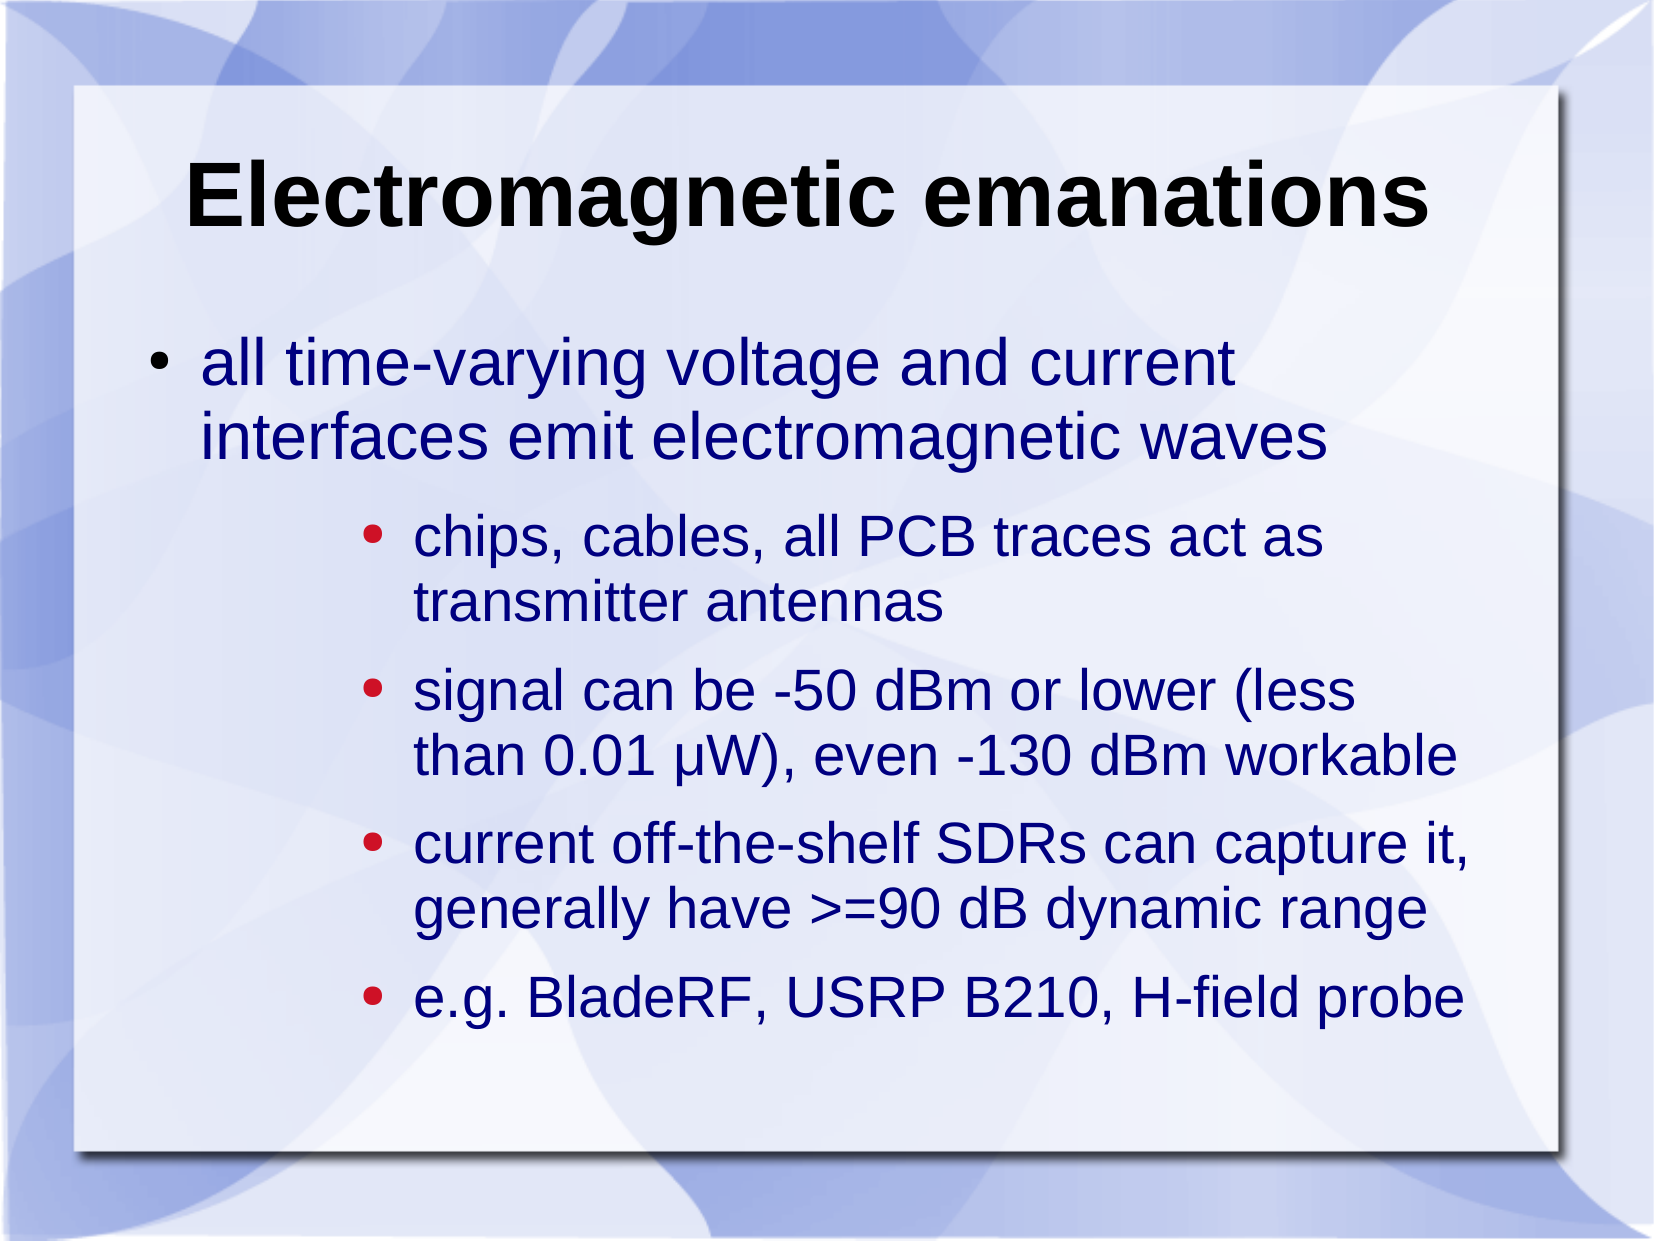

# Electromagnetic emanations
all time-varying voltage and current interfaces emit electromagnetic waves
chips, cables, all PCB traces act as transmitter antennas
signal can be -50 dBm or lower (less than 0.01 μW), even -130 dBm workable
current off-the-shelf SDRs can capture it, generally have >=90 dB dynamic range
e.g. BladeRF, USRP B210, H-field probe